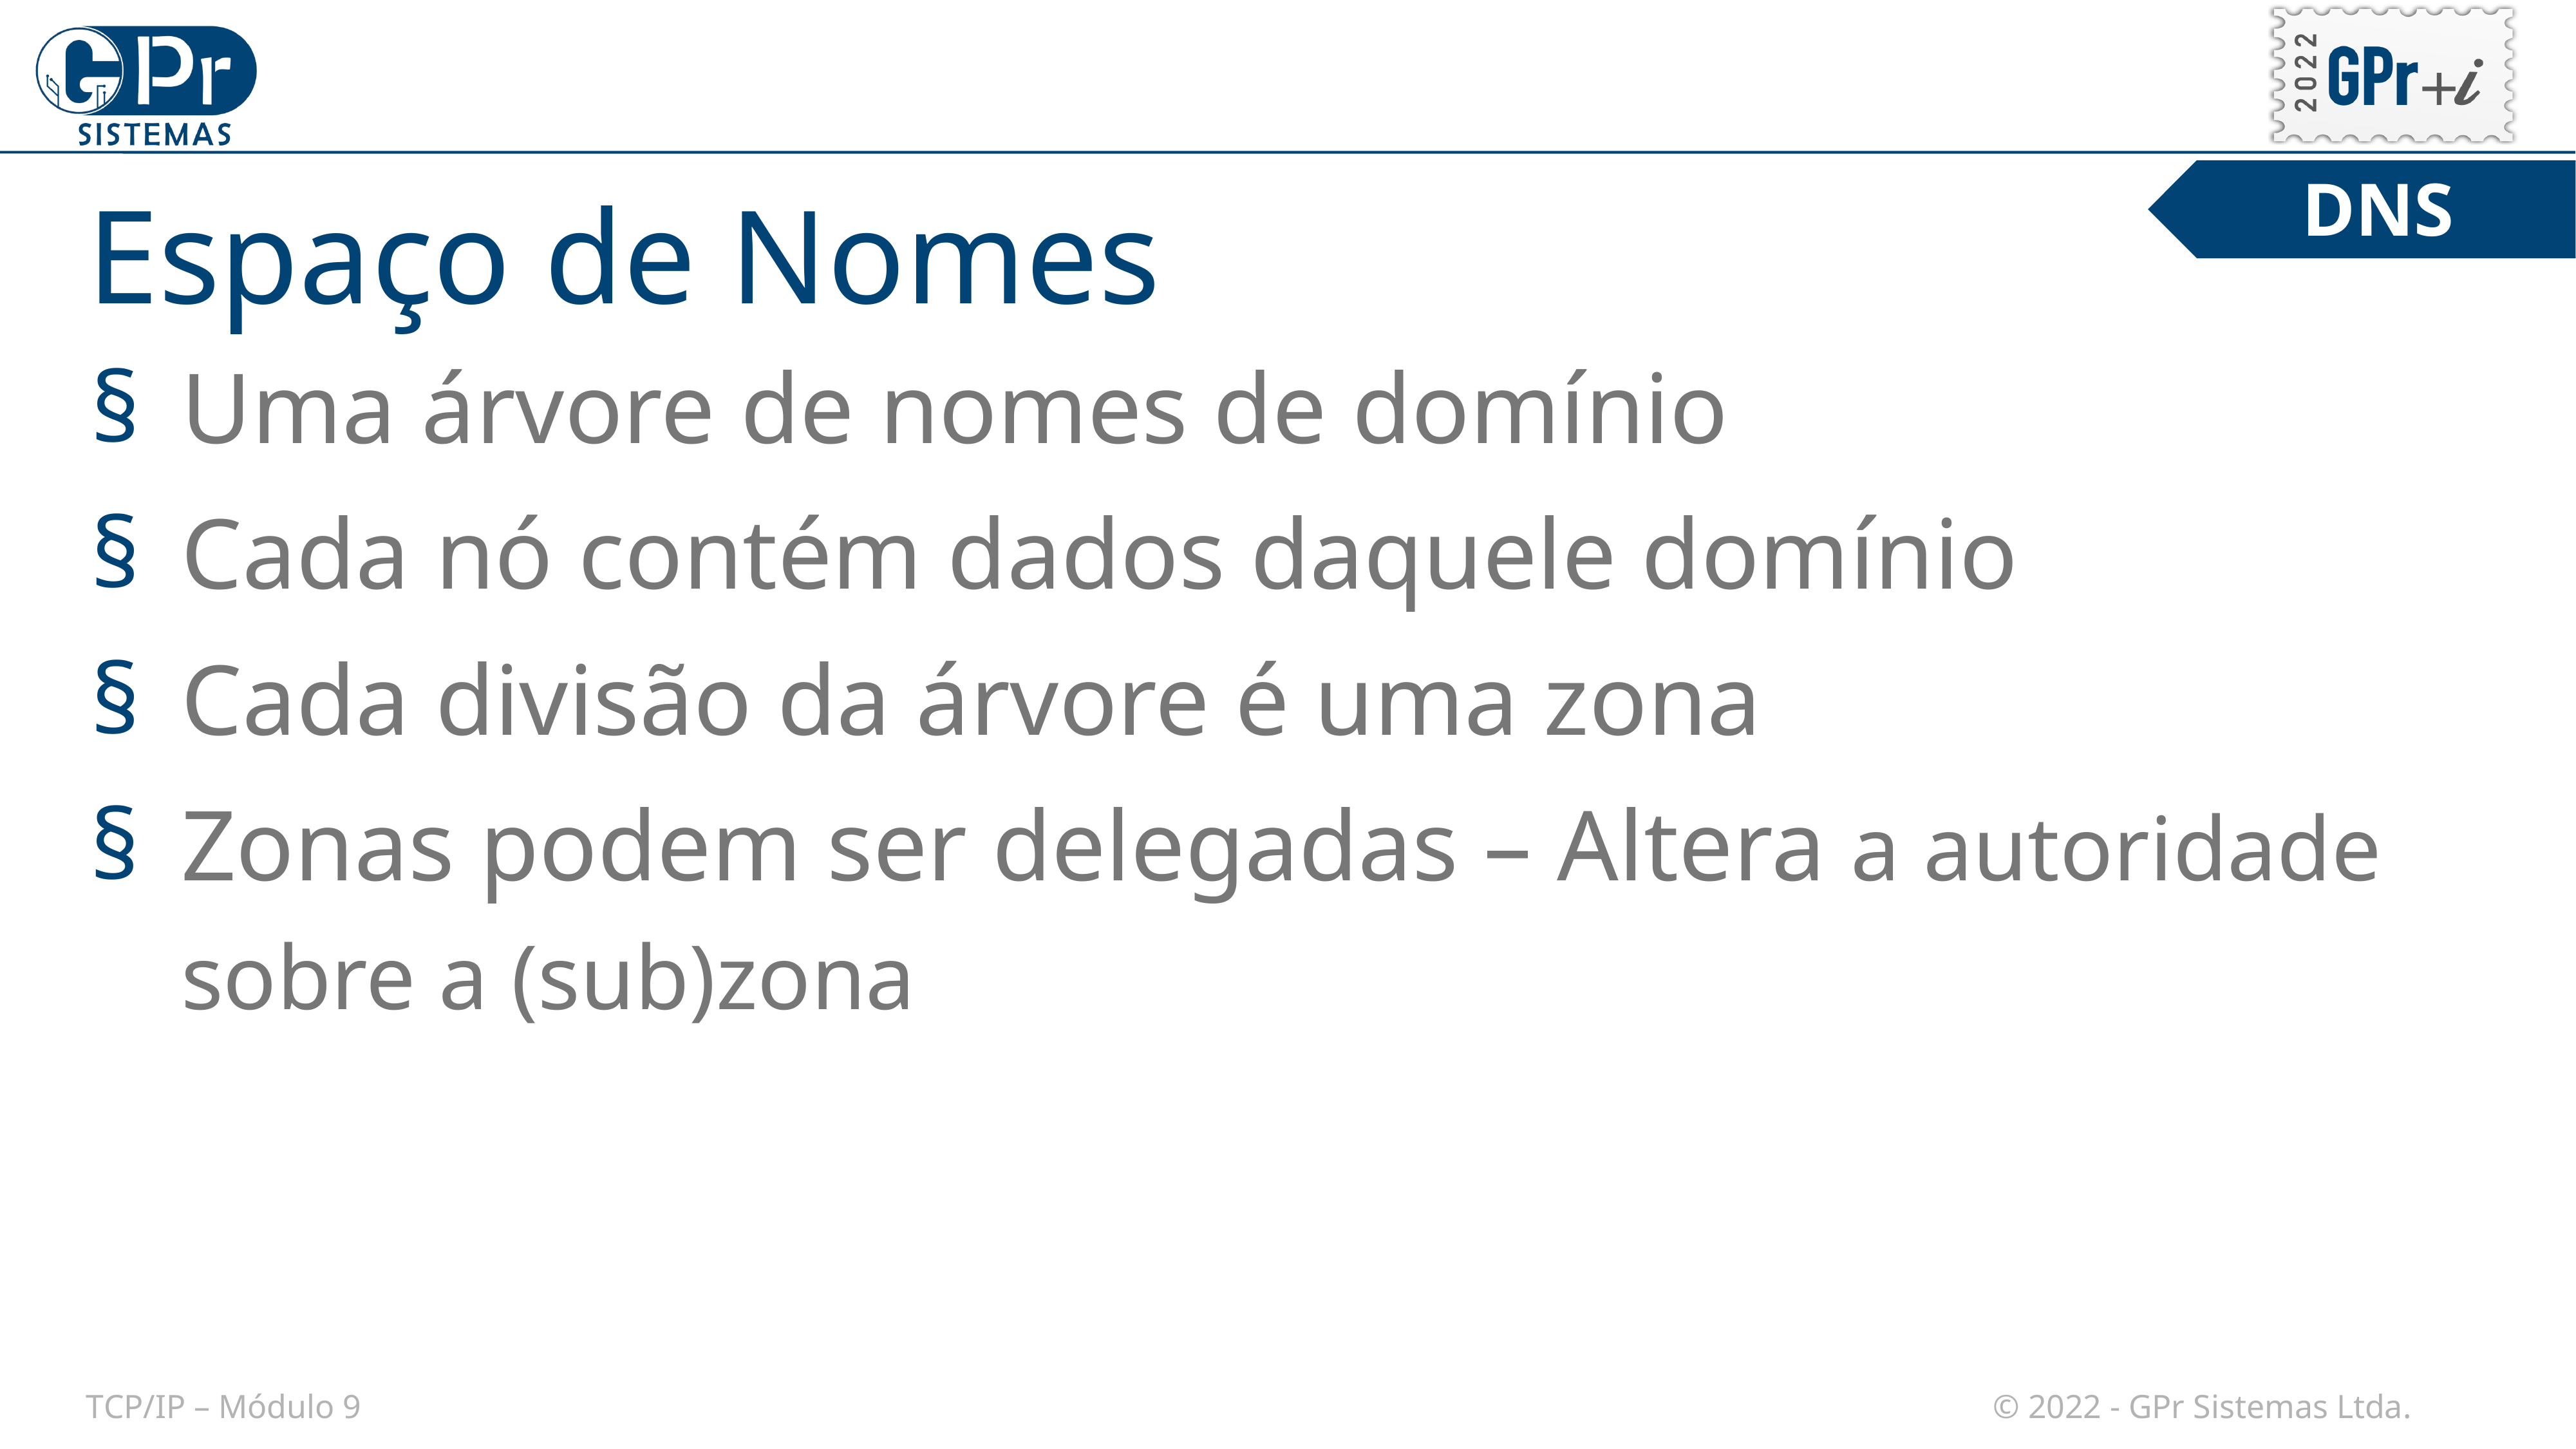

DNS
Espaço de Nomes
# Uma árvore de nomes de domı́nio
Cada nó contém dados daquele domı́nio
Cada divisão da árvore é uma zona
Zonas podem ser delegadas – Altera a autoridade sobre a (sub)zona